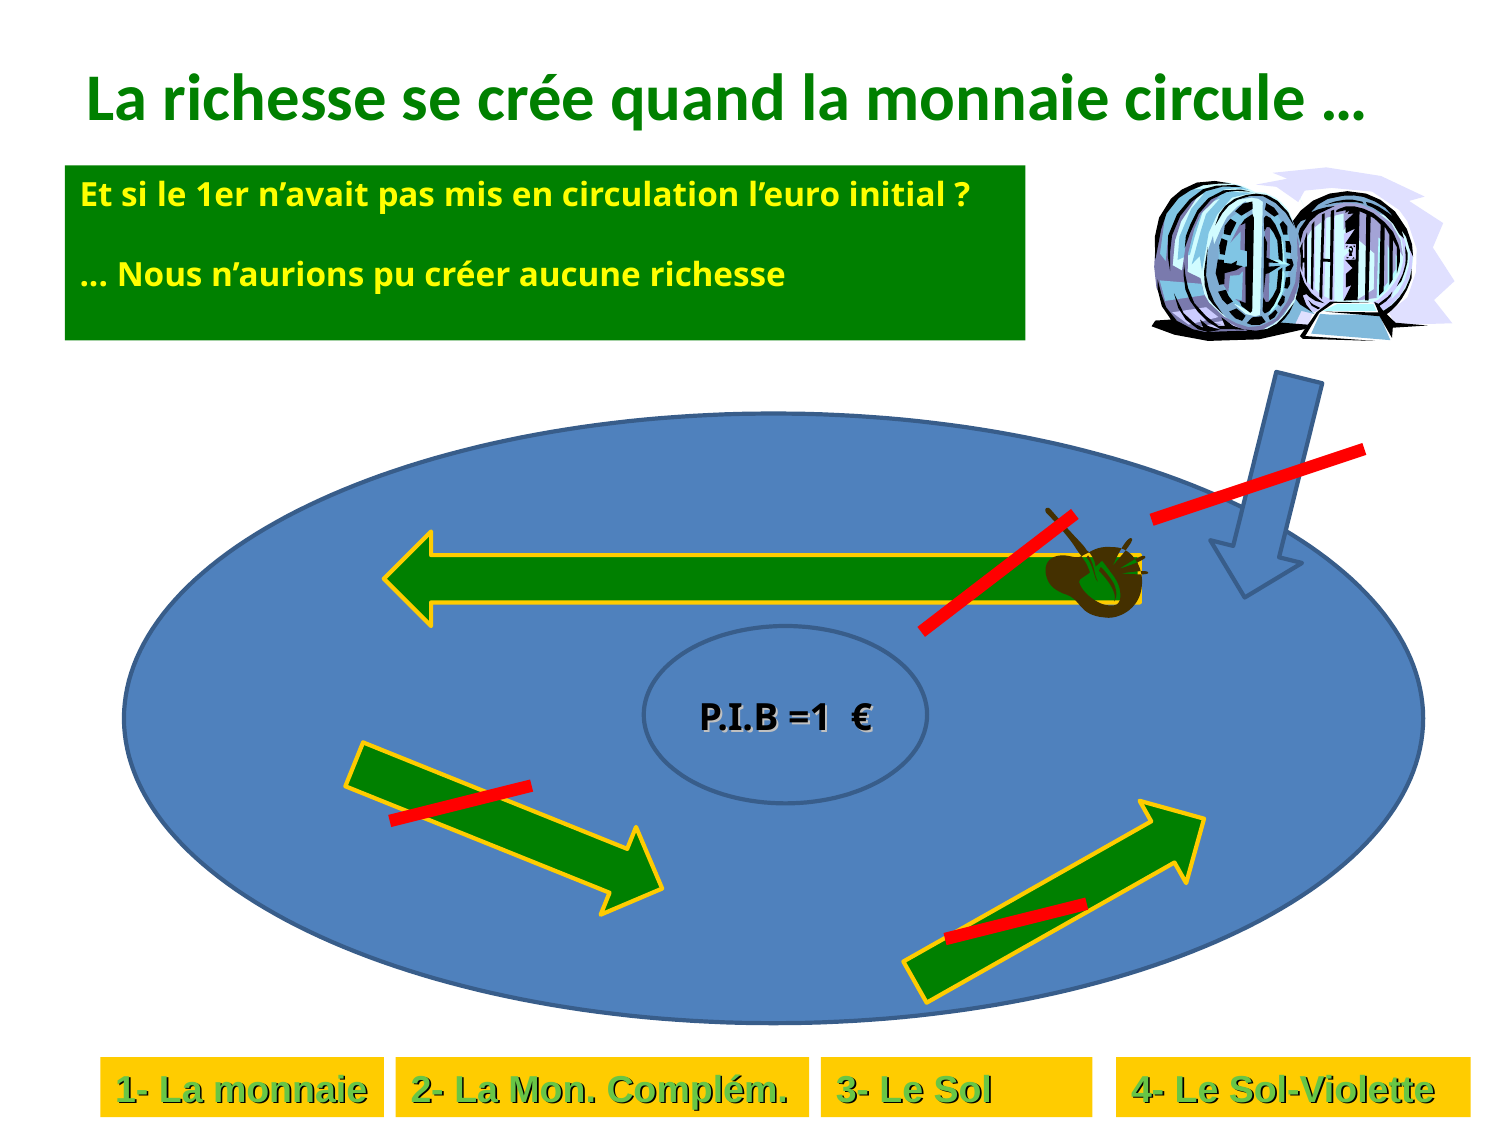

# La richesse se crée quand la monnaie circule …
Et si le 1er n’avait pas mis en circulation l’euro initial ?
... Nous n’aurions pu créer aucune richesse
P.I.B =1 €